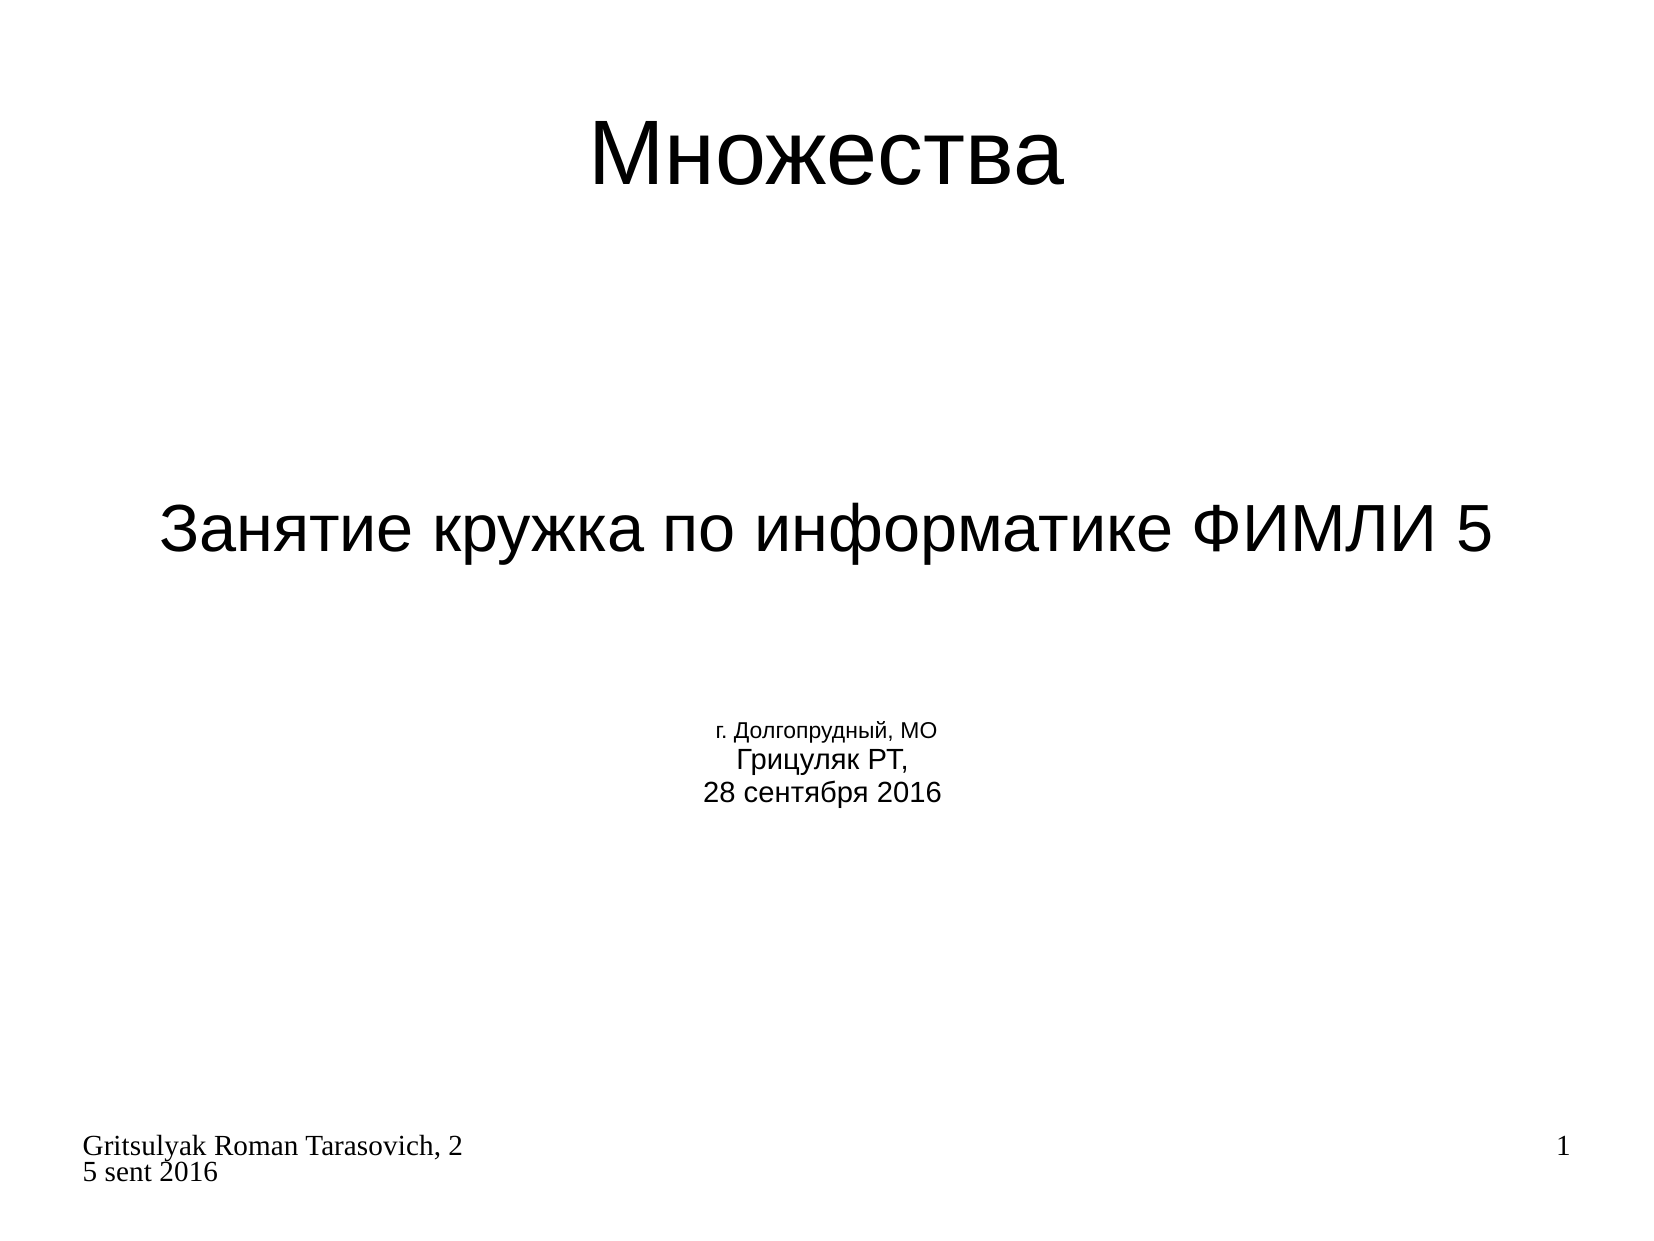

# Множества
Занятие кружка по информатике ФИМЛИ 5
г. Долгопрудный, МО
Грицуляк РТ,
28 сентября 2016
Gritsulyak Roman Tarasovich, 25 sent 2016
1